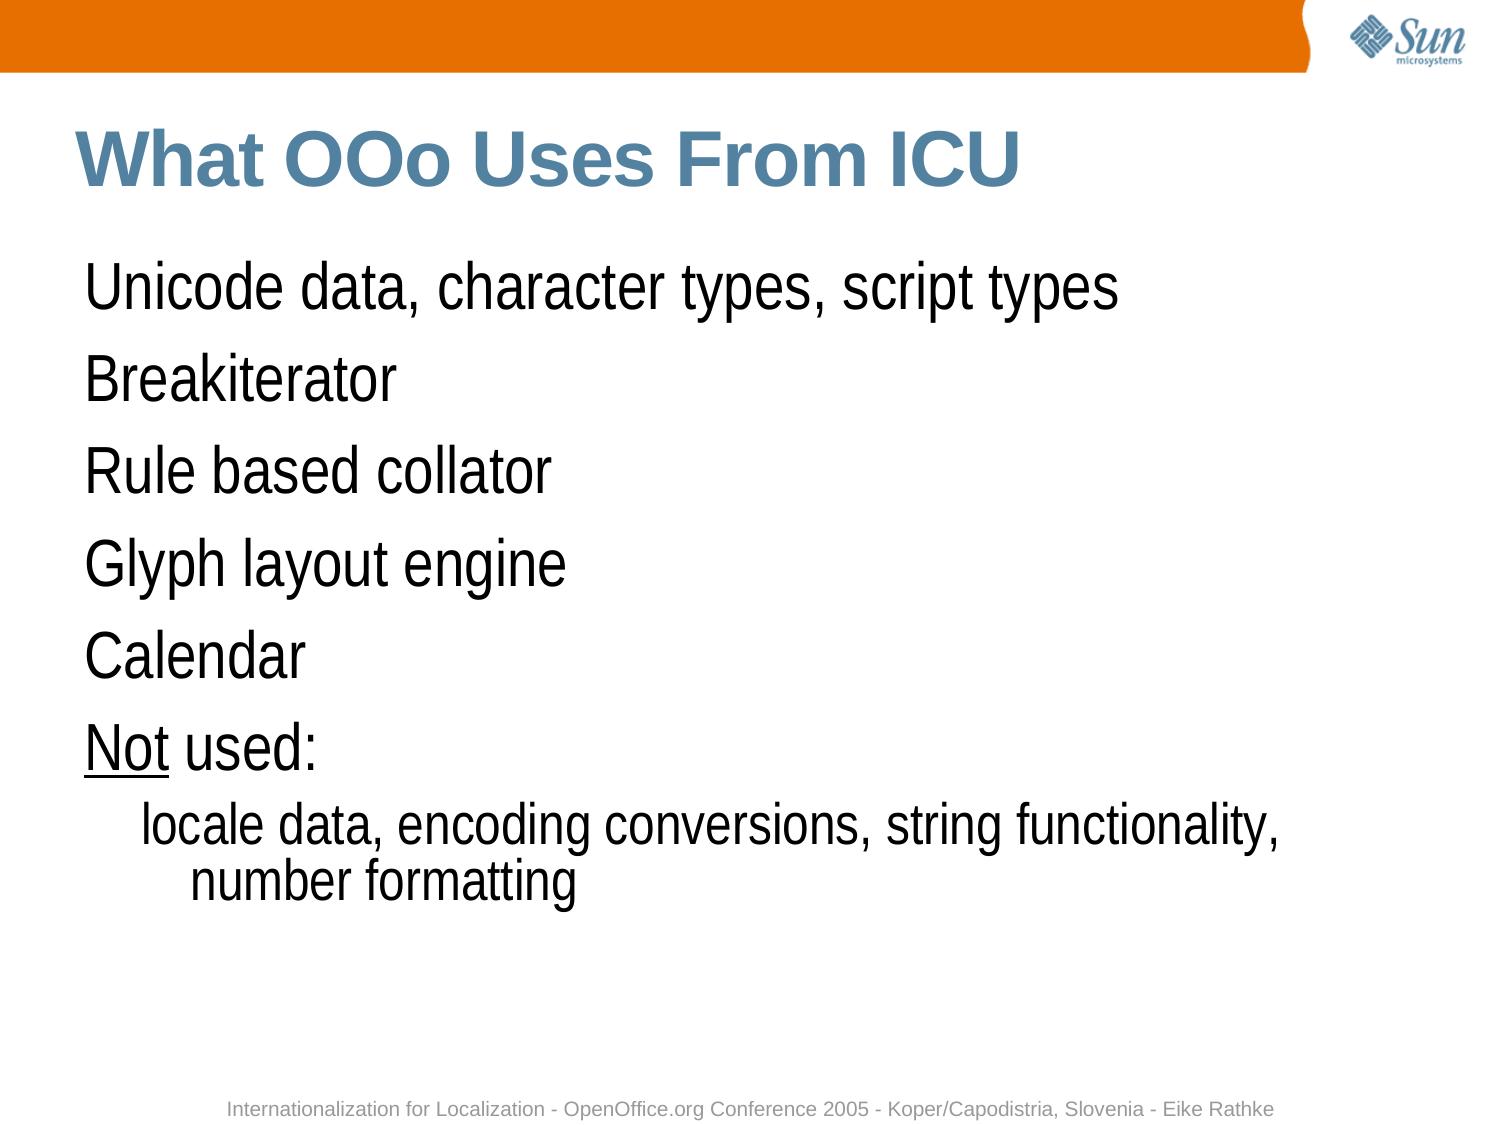

# What OOo Uses From ICU
Unicode data, character types, script types
Breakiterator
Rule based collator
Glyph layout engine
Calendar
Not used:
locale data, encoding conversions, string functionality, number formatting